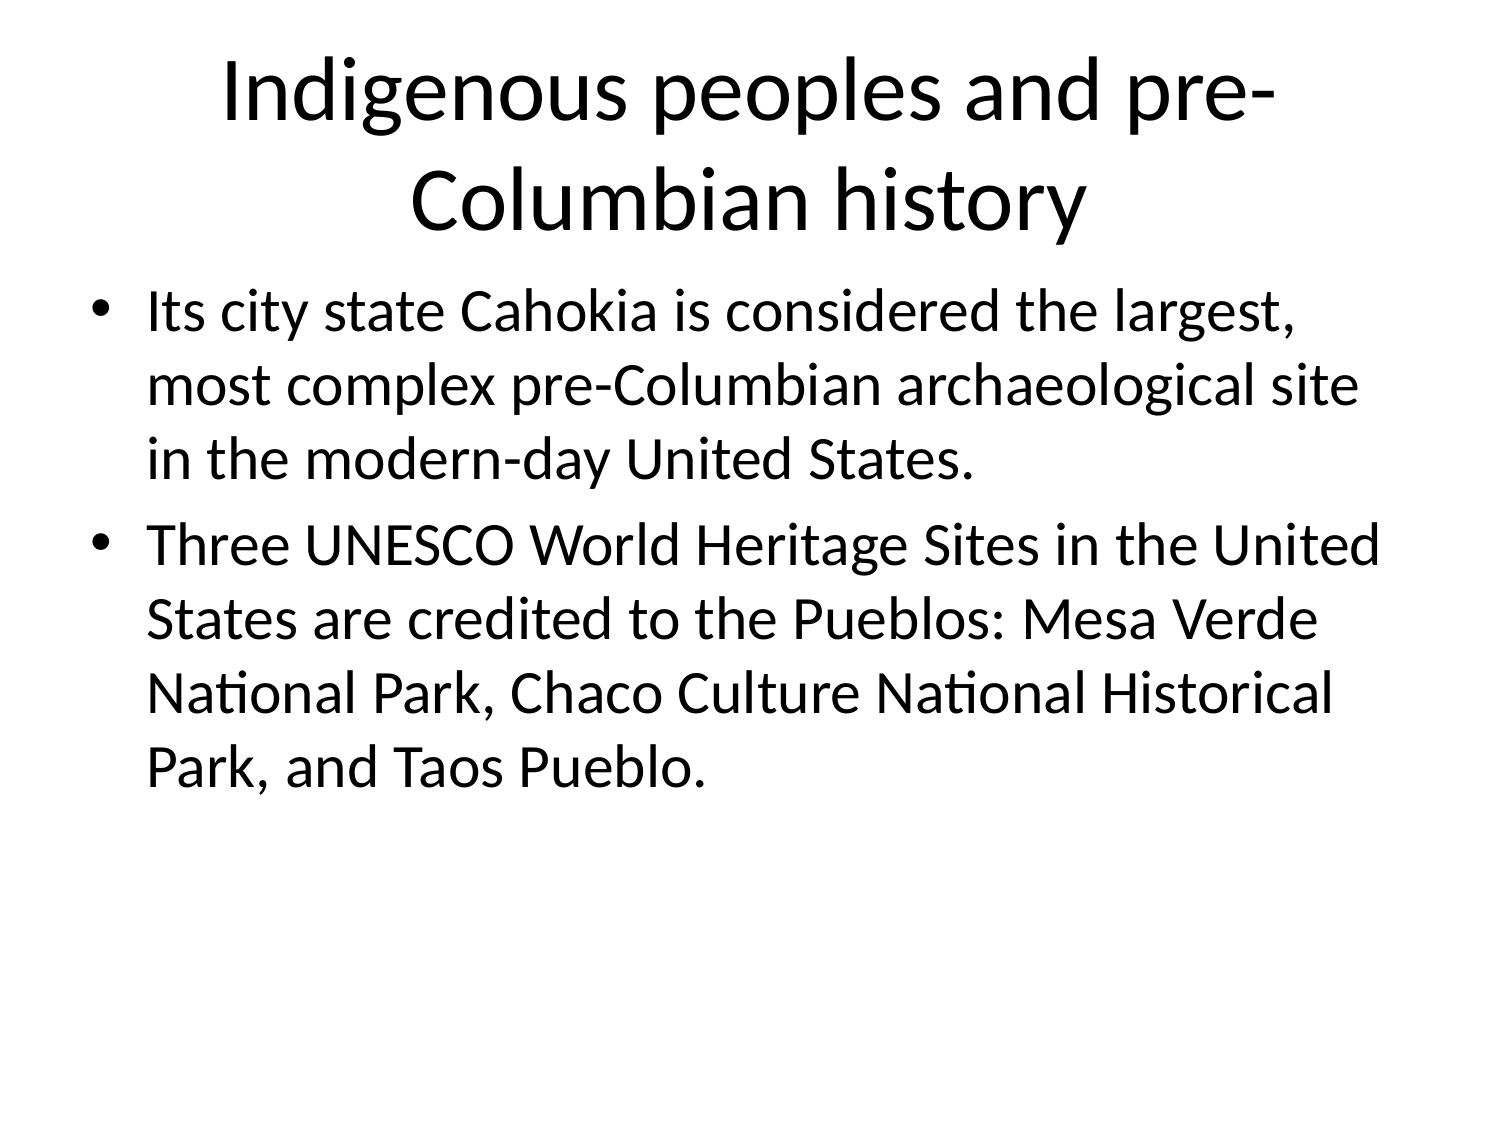

# Indigenous peoples and pre-Columbian history
Its city state Cahokia is considered the largest, most complex pre-Columbian archaeological site in the modern-day United States.
Three UNESCO World Heritage Sites in the United States are credited to the Pueblos: Mesa Verde National Park, Chaco Culture National Historical Park, and Taos Pueblo.